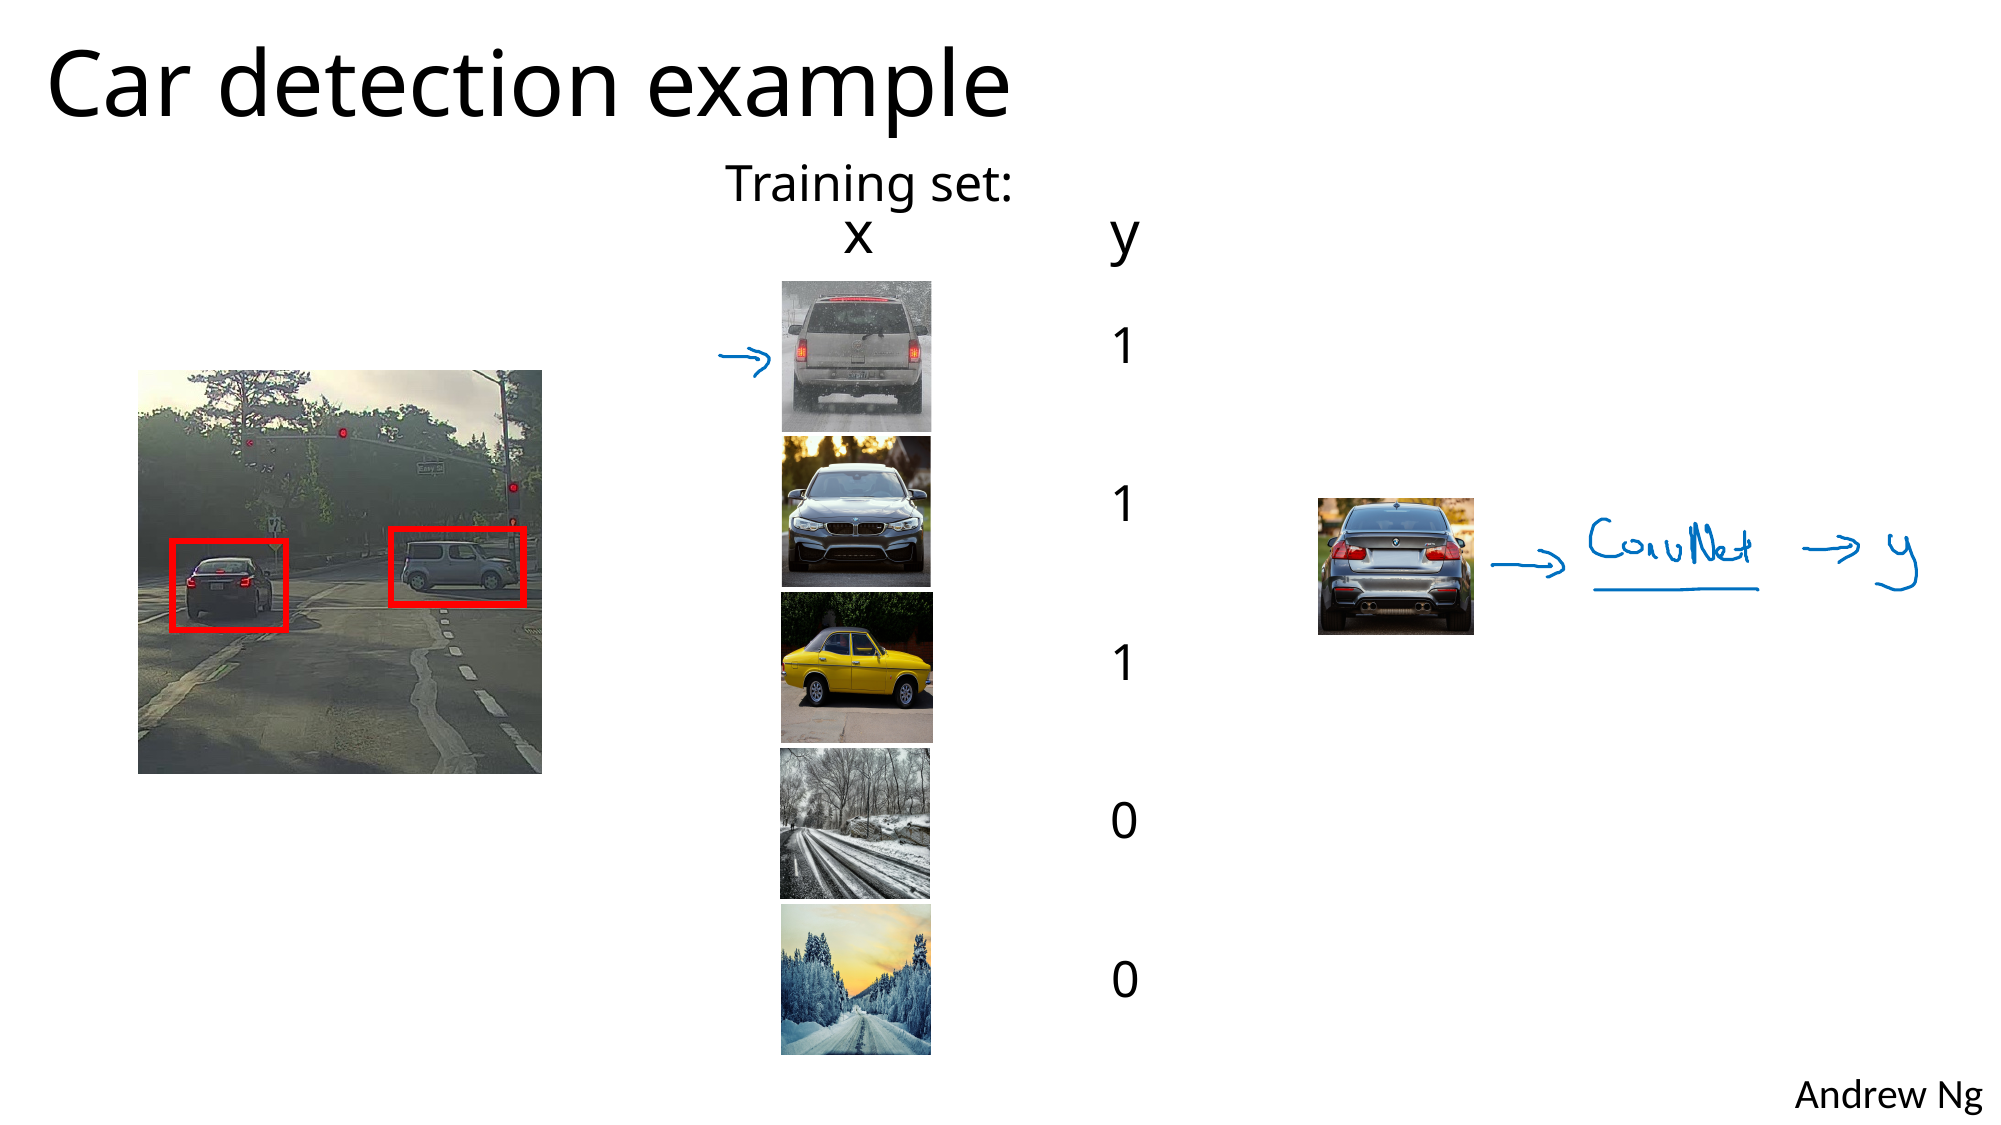

# Car detection example
Training set:
x
y
1
1
1
0
0